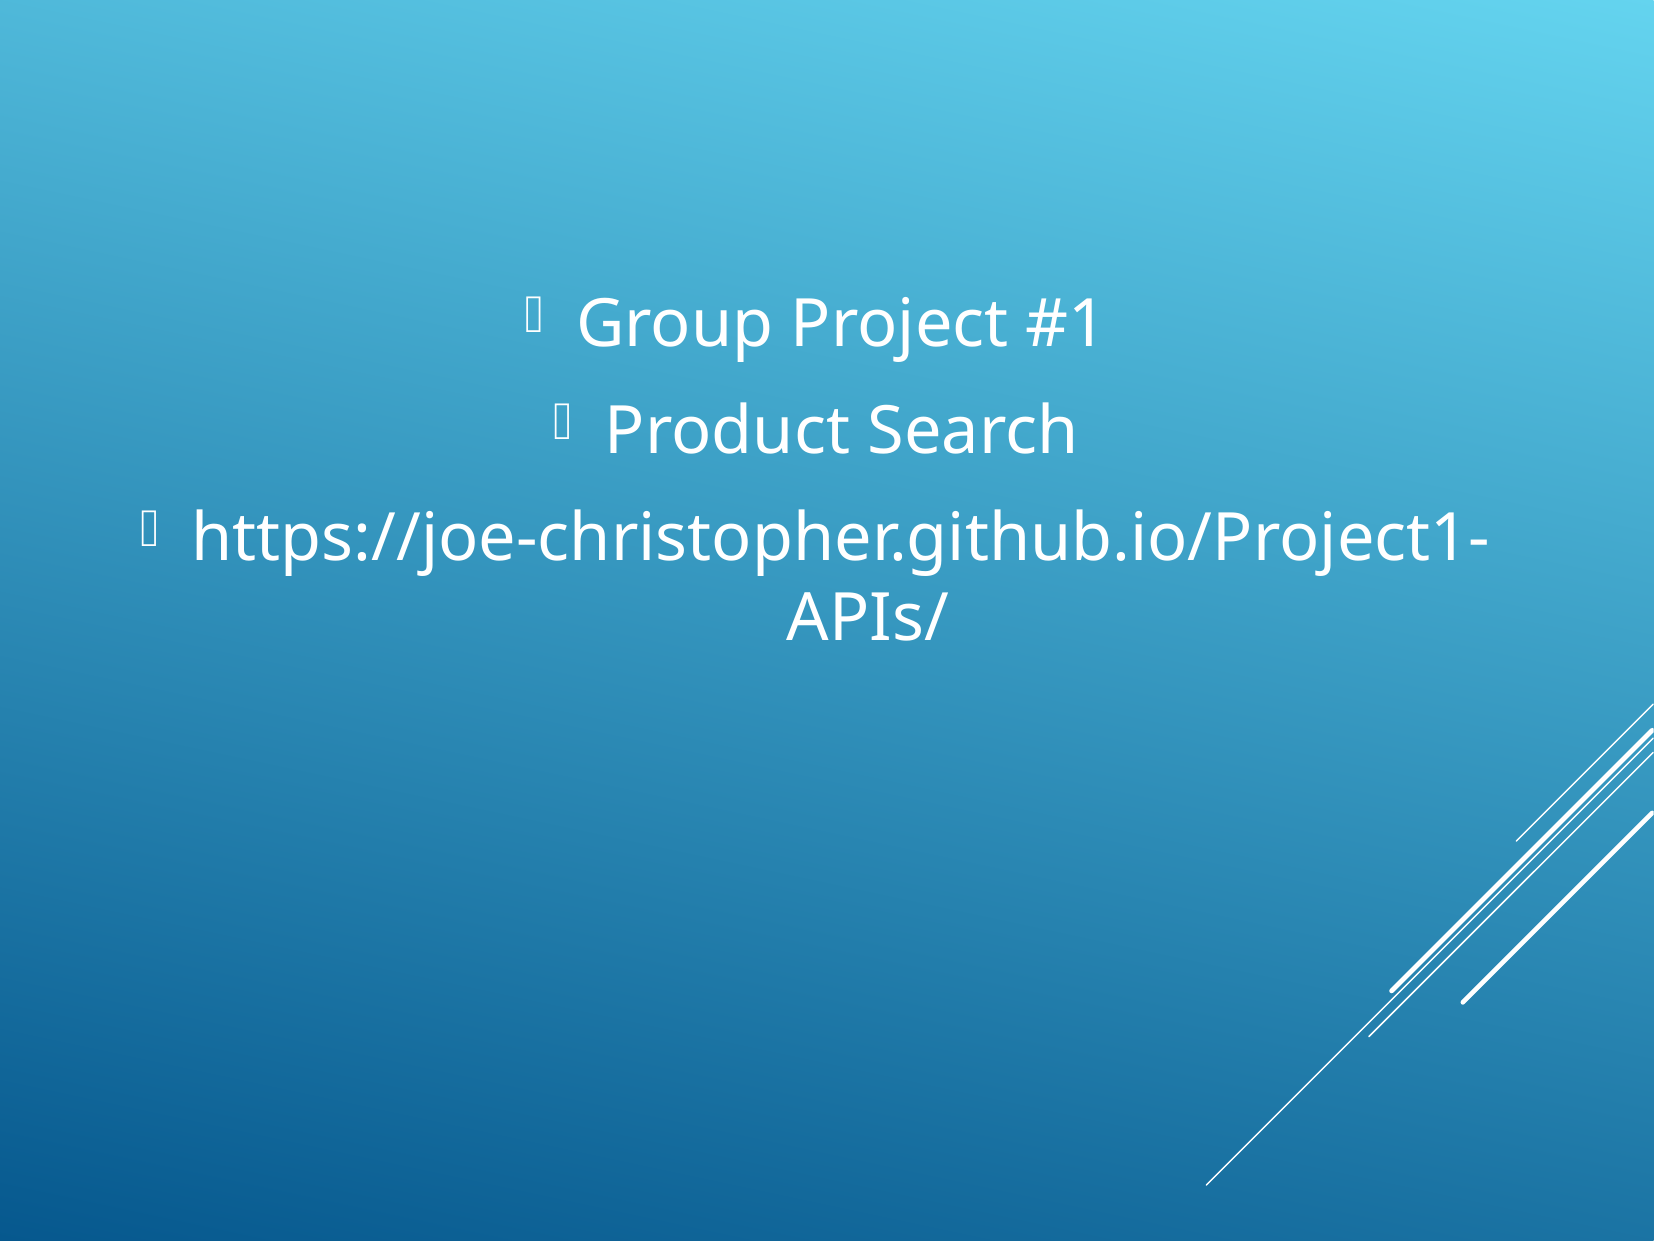

# Group Project #1
Product Search
https://joe-christopher.github.io/Project1-APIs/